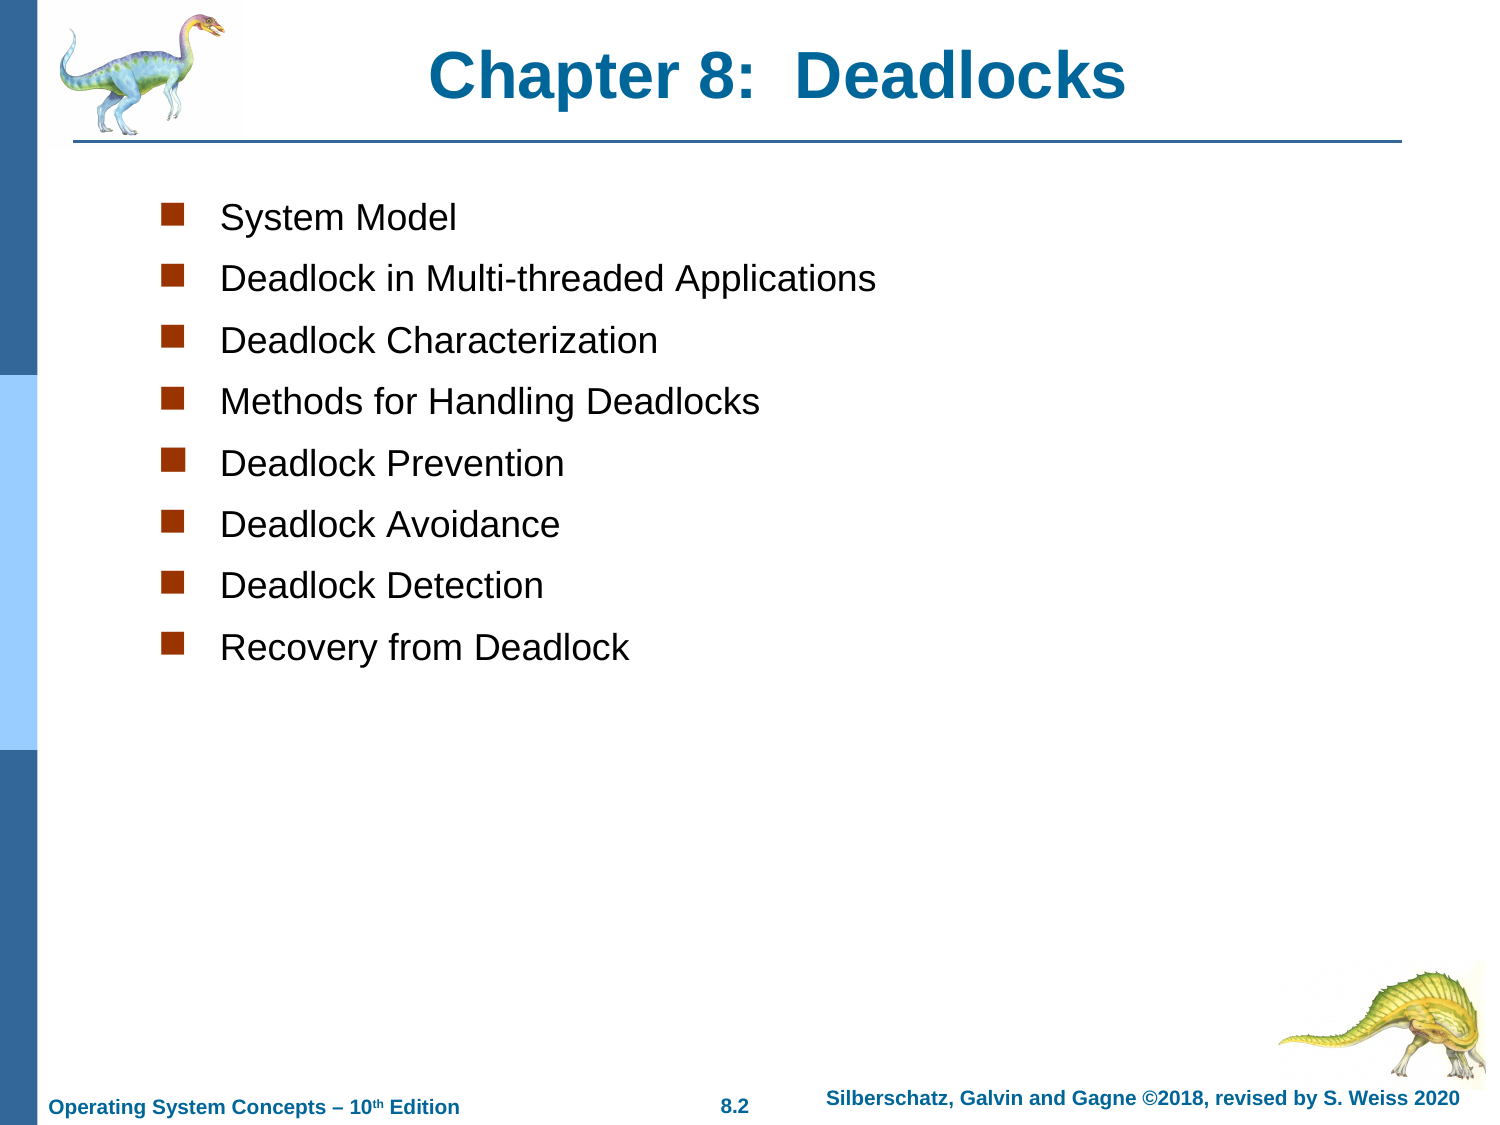

# Chapter 8: Deadlocks
System Model
Deadlock in Multi-threaded Applications
Deadlock Characterization
Methods for Handling Deadlocks
Deadlock Prevention
Deadlock Avoidance
Deadlock Detection
Recovery from Deadlock